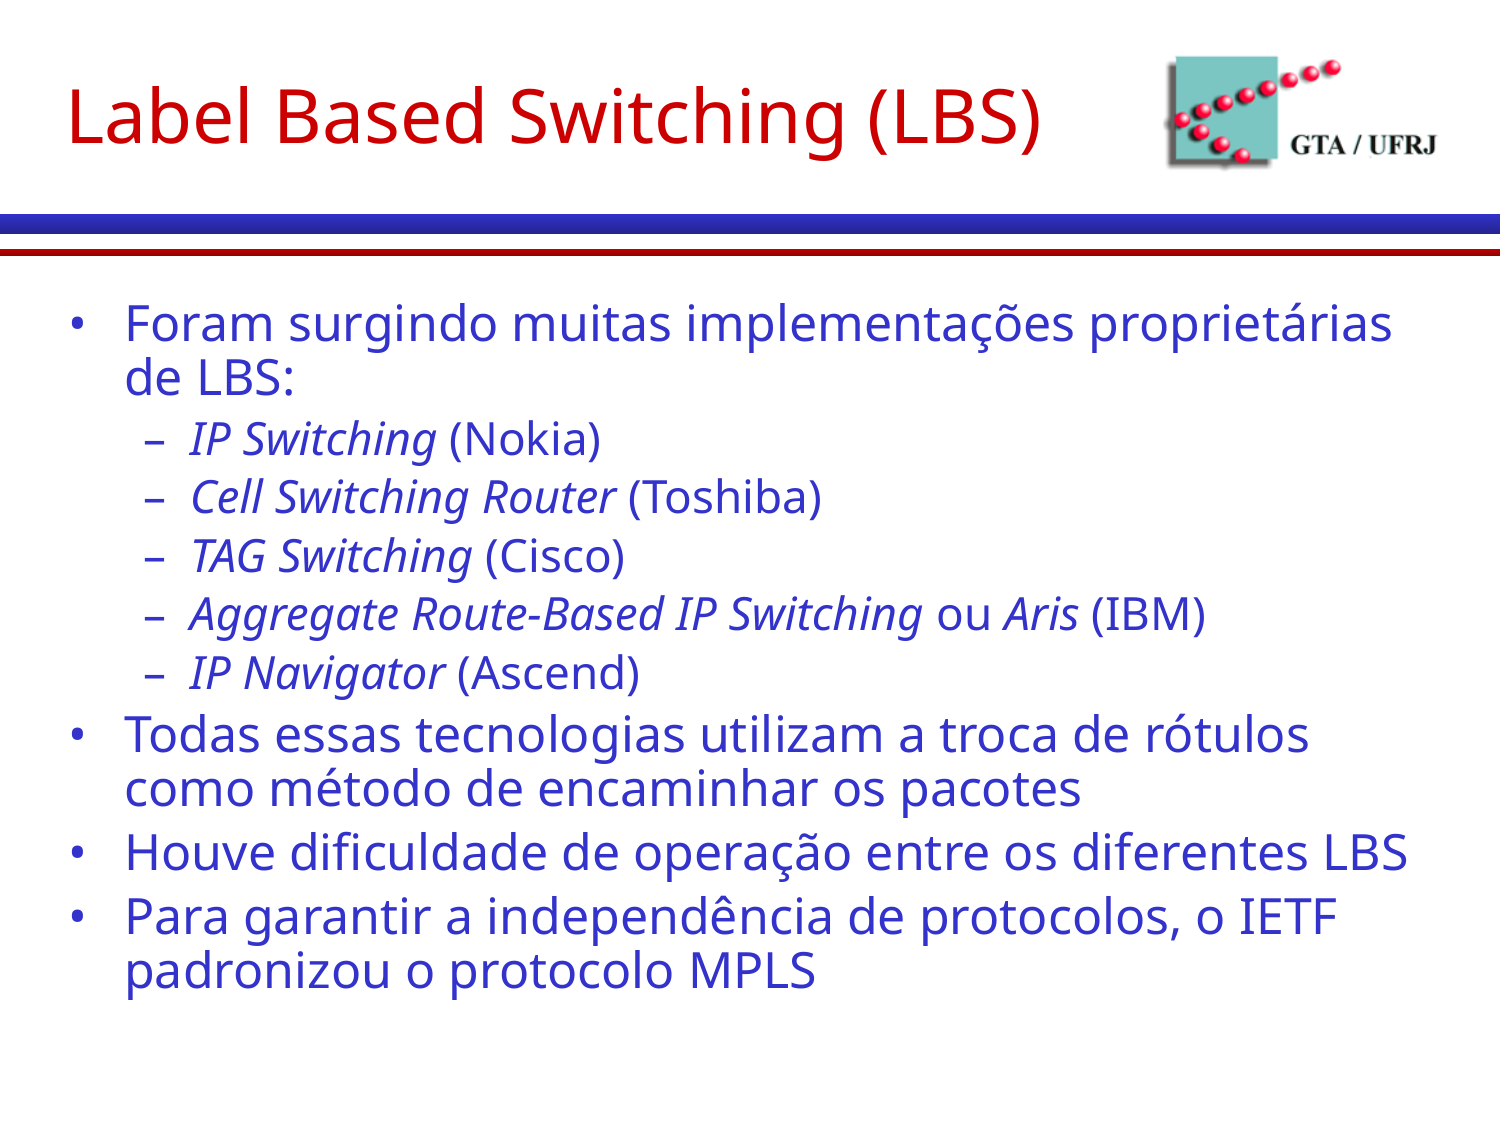

# Label Based Switching (LBS)
Foram surgindo muitas implementações proprietárias de LBS:
IP Switching (Nokia)
Cell Switching Router (Toshiba)
TAG Switching (Cisco)
Aggregate Route-Based IP Switching ou Aris (IBM)
IP Navigator (Ascend)
Todas essas tecnologias utilizam a troca de rótulos como método de encaminhar os pacotes
Houve dificuldade de operação entre os diferentes LBS
Para garantir a independência de protocolos, o IETF padronizou o protocolo MPLS